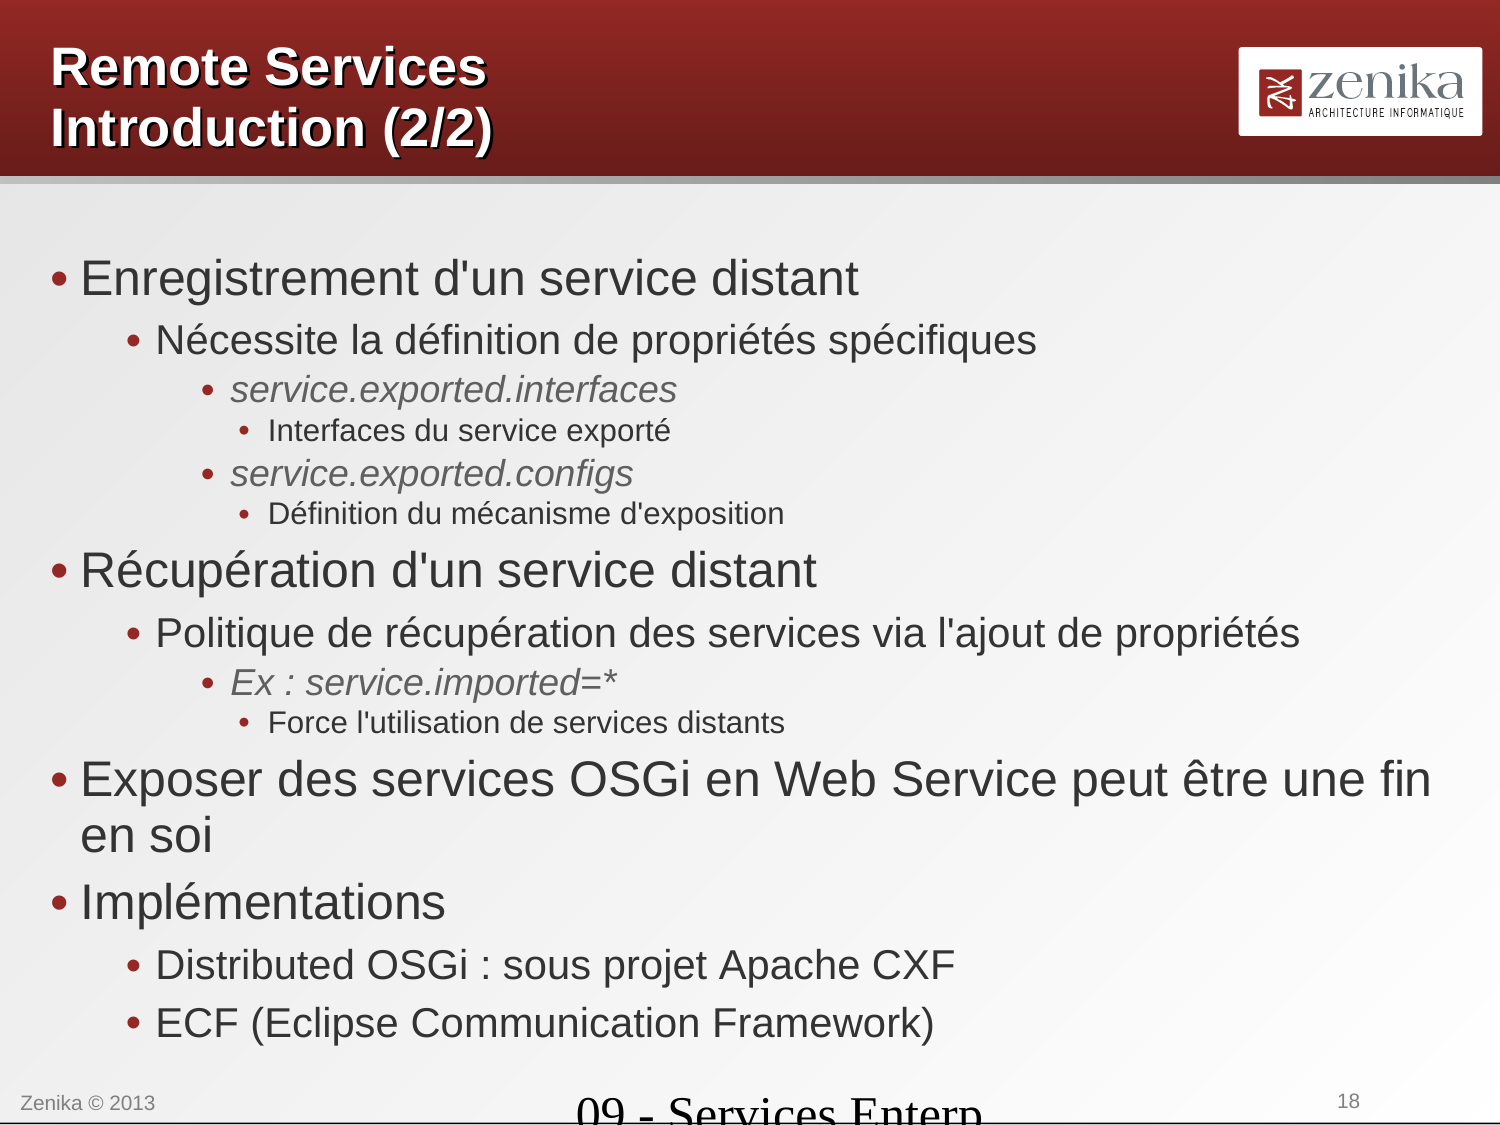

# Remote Services Introduction (2/2)
Enregistrement d'un service distant
Nécessite la définition de propriétés spécifiques
service.exported.interfaces
Interfaces du service exporté
service.exported.configs
Définition du mécanisme d'exposition
Récupération d'un service distant
Politique de récupération des services via l'ajout de propriétés
Ex : service.imported=*
Force l'utilisation de services distants
Exposer des services OSGi en Web Service peut être une fin en soi
Implémentations
Distributed OSGi : sous projet Apache CXF
ECF (Eclipse Communication Framework)